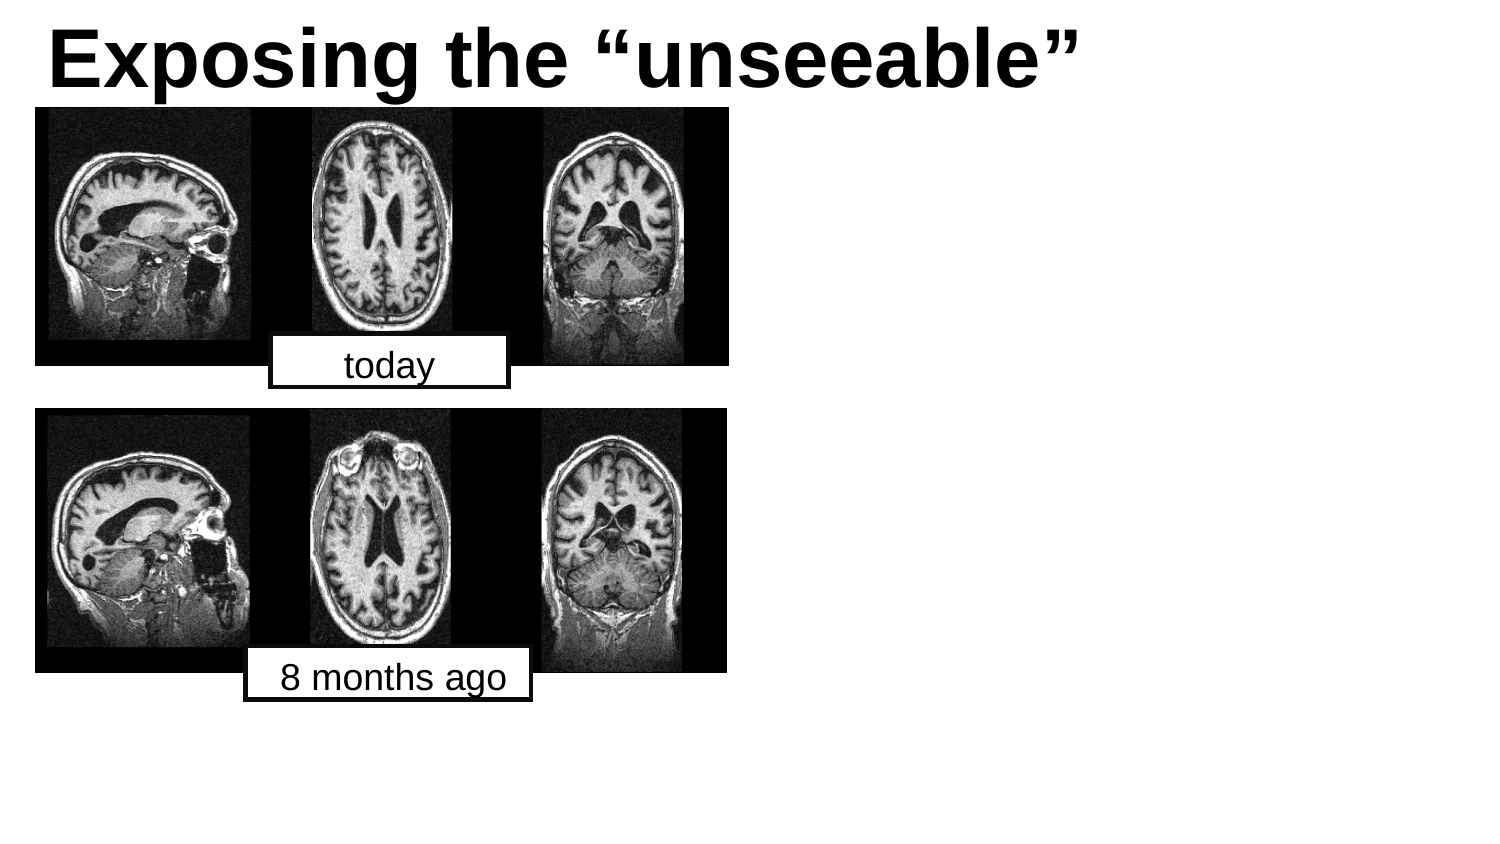

# Exposing the “unseeable”
today
 8 months ago